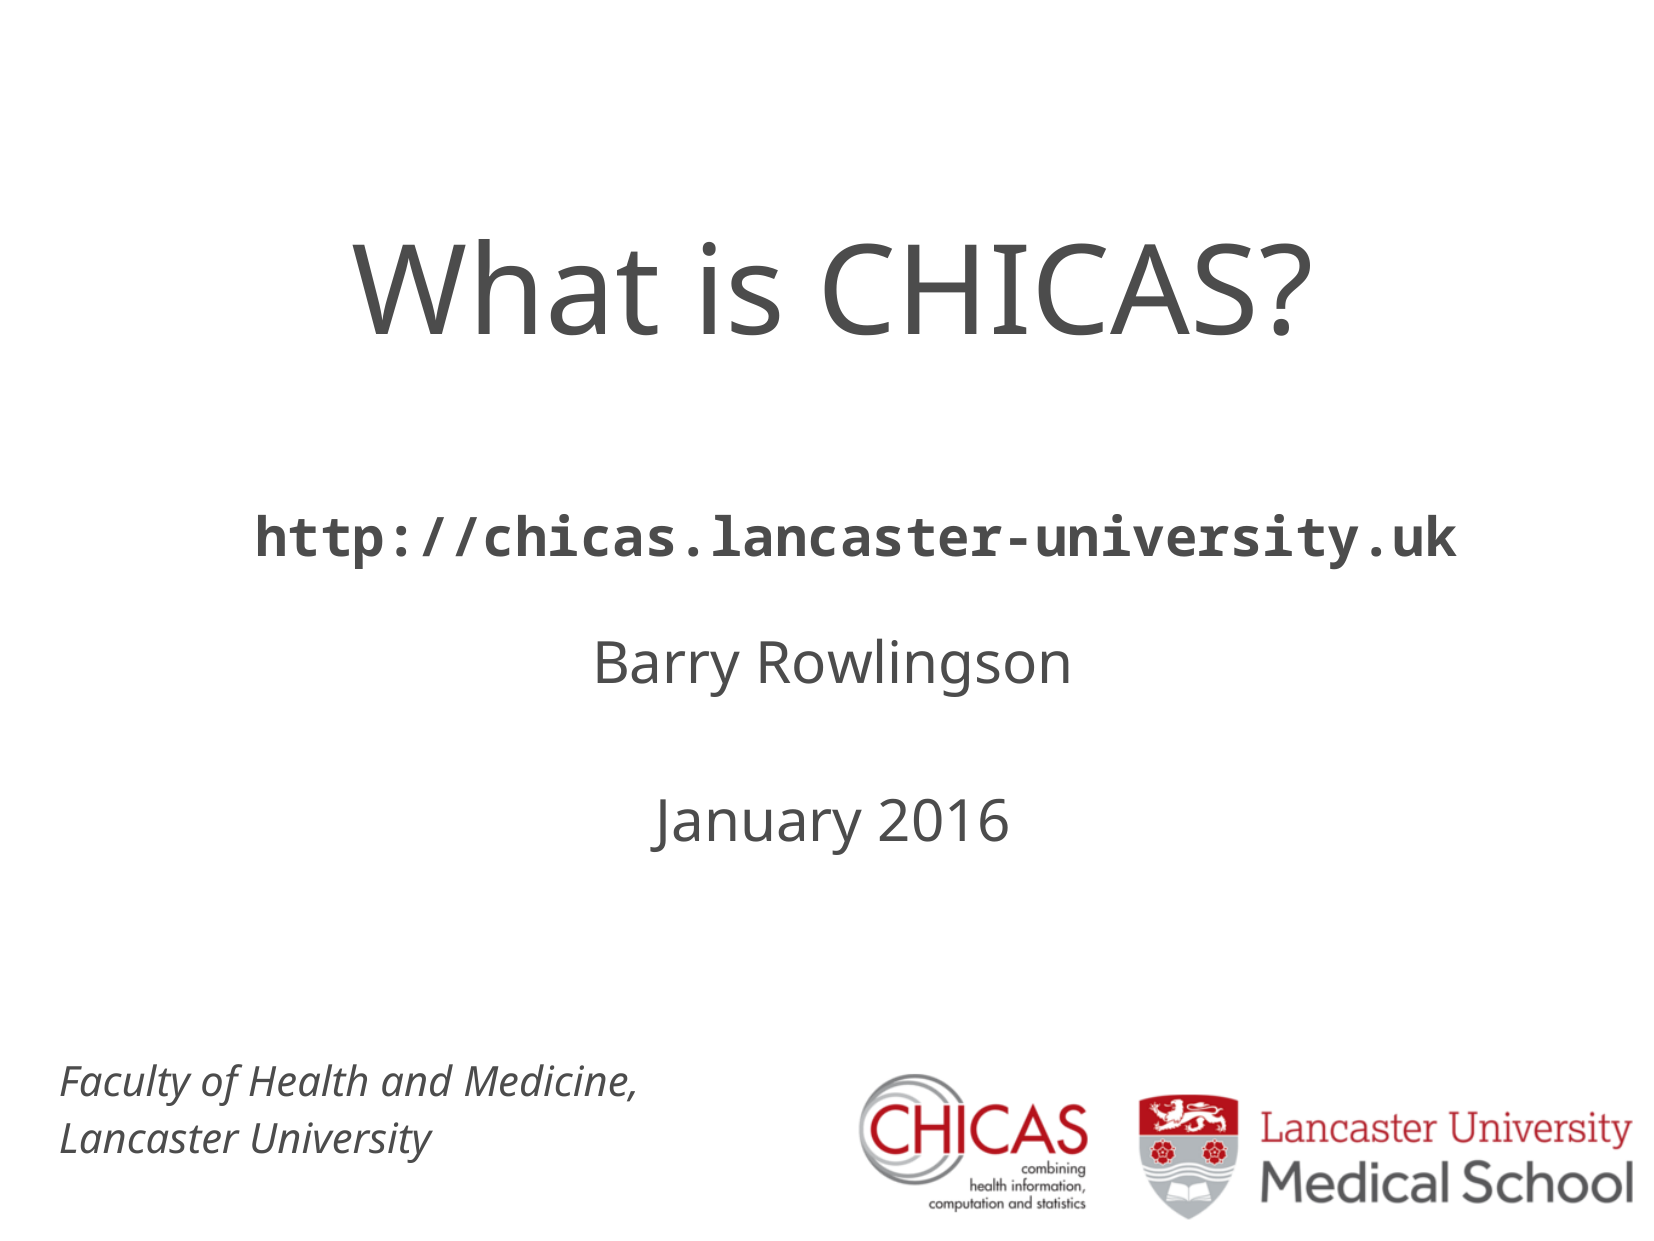

# What is CHICAS?
Barry Rowlingson
January 2016
Faculty of Health and Medicine,
Lancaster University
http://chicas.lancaster-university.uk